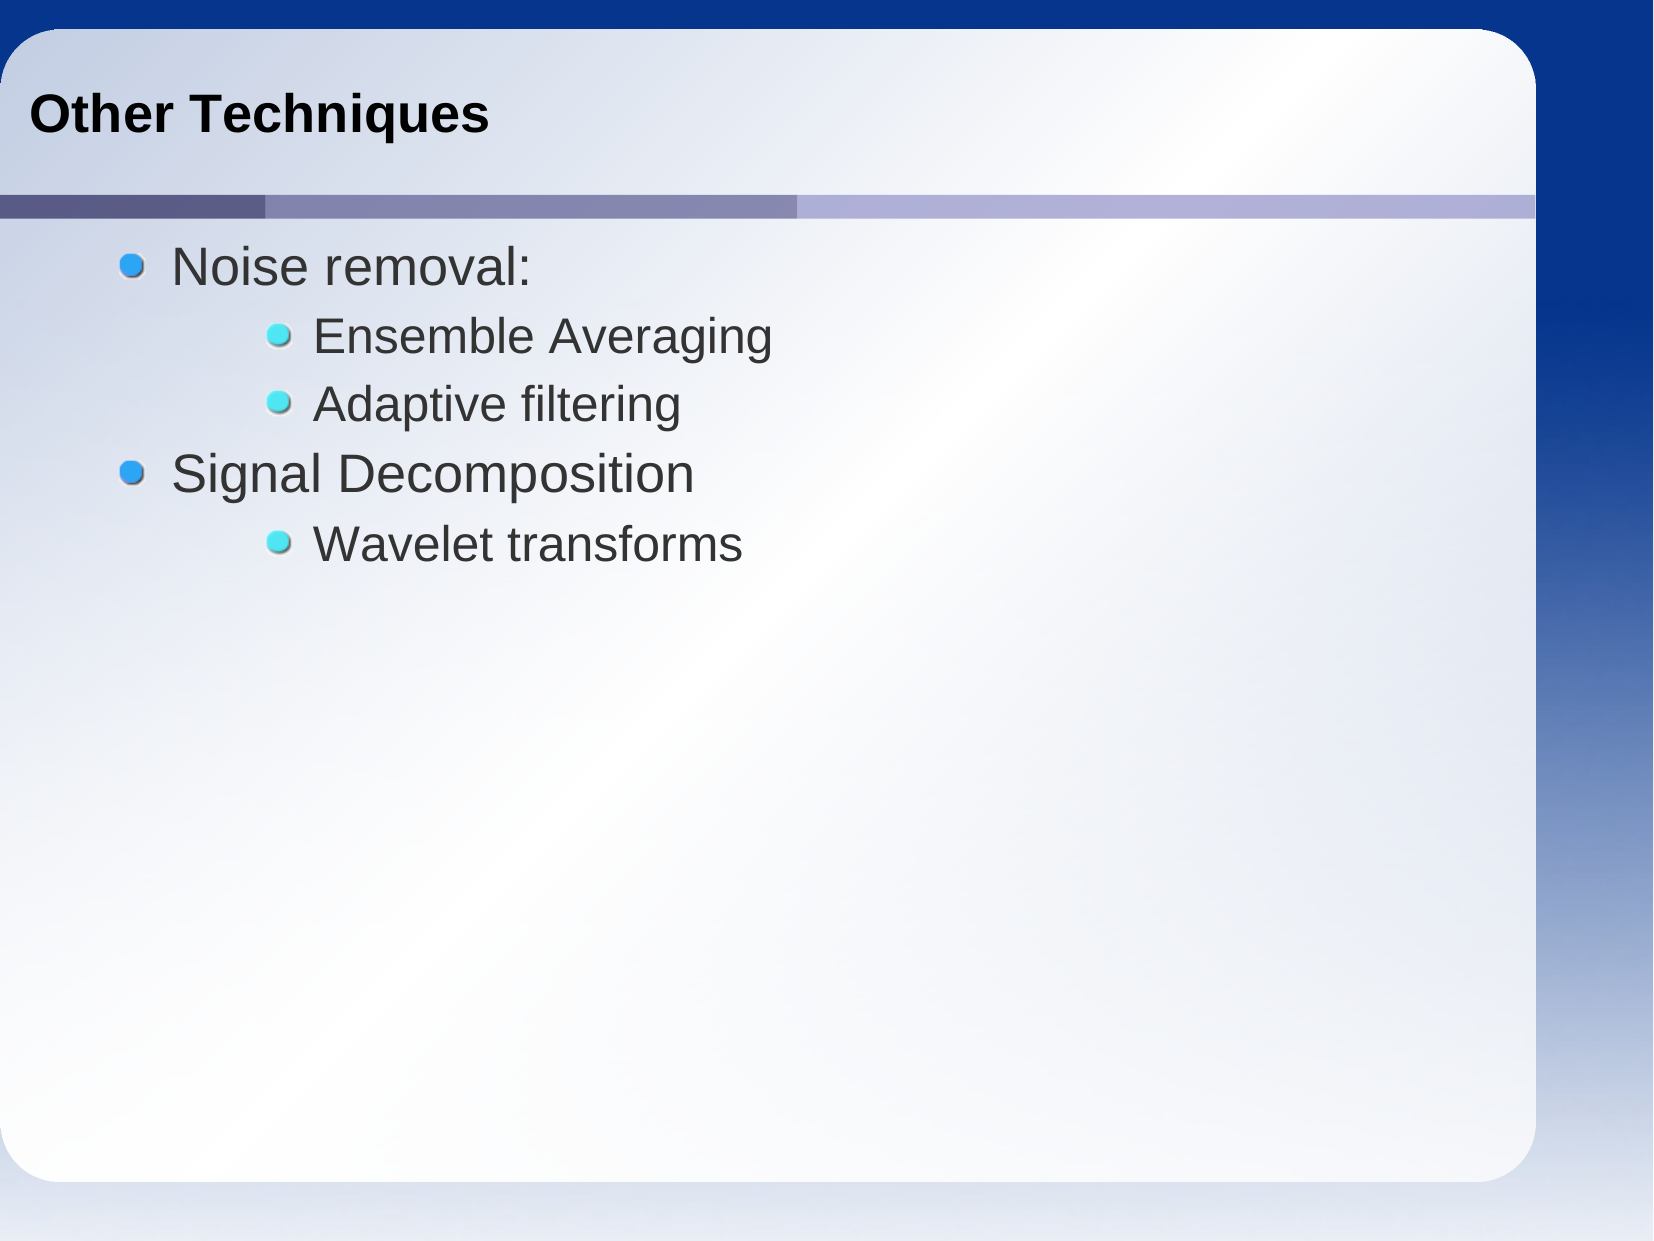

# Other Techniques
Noise removal:
Ensemble Averaging
Adaptive filtering
Signal Decomposition
Wavelet transforms